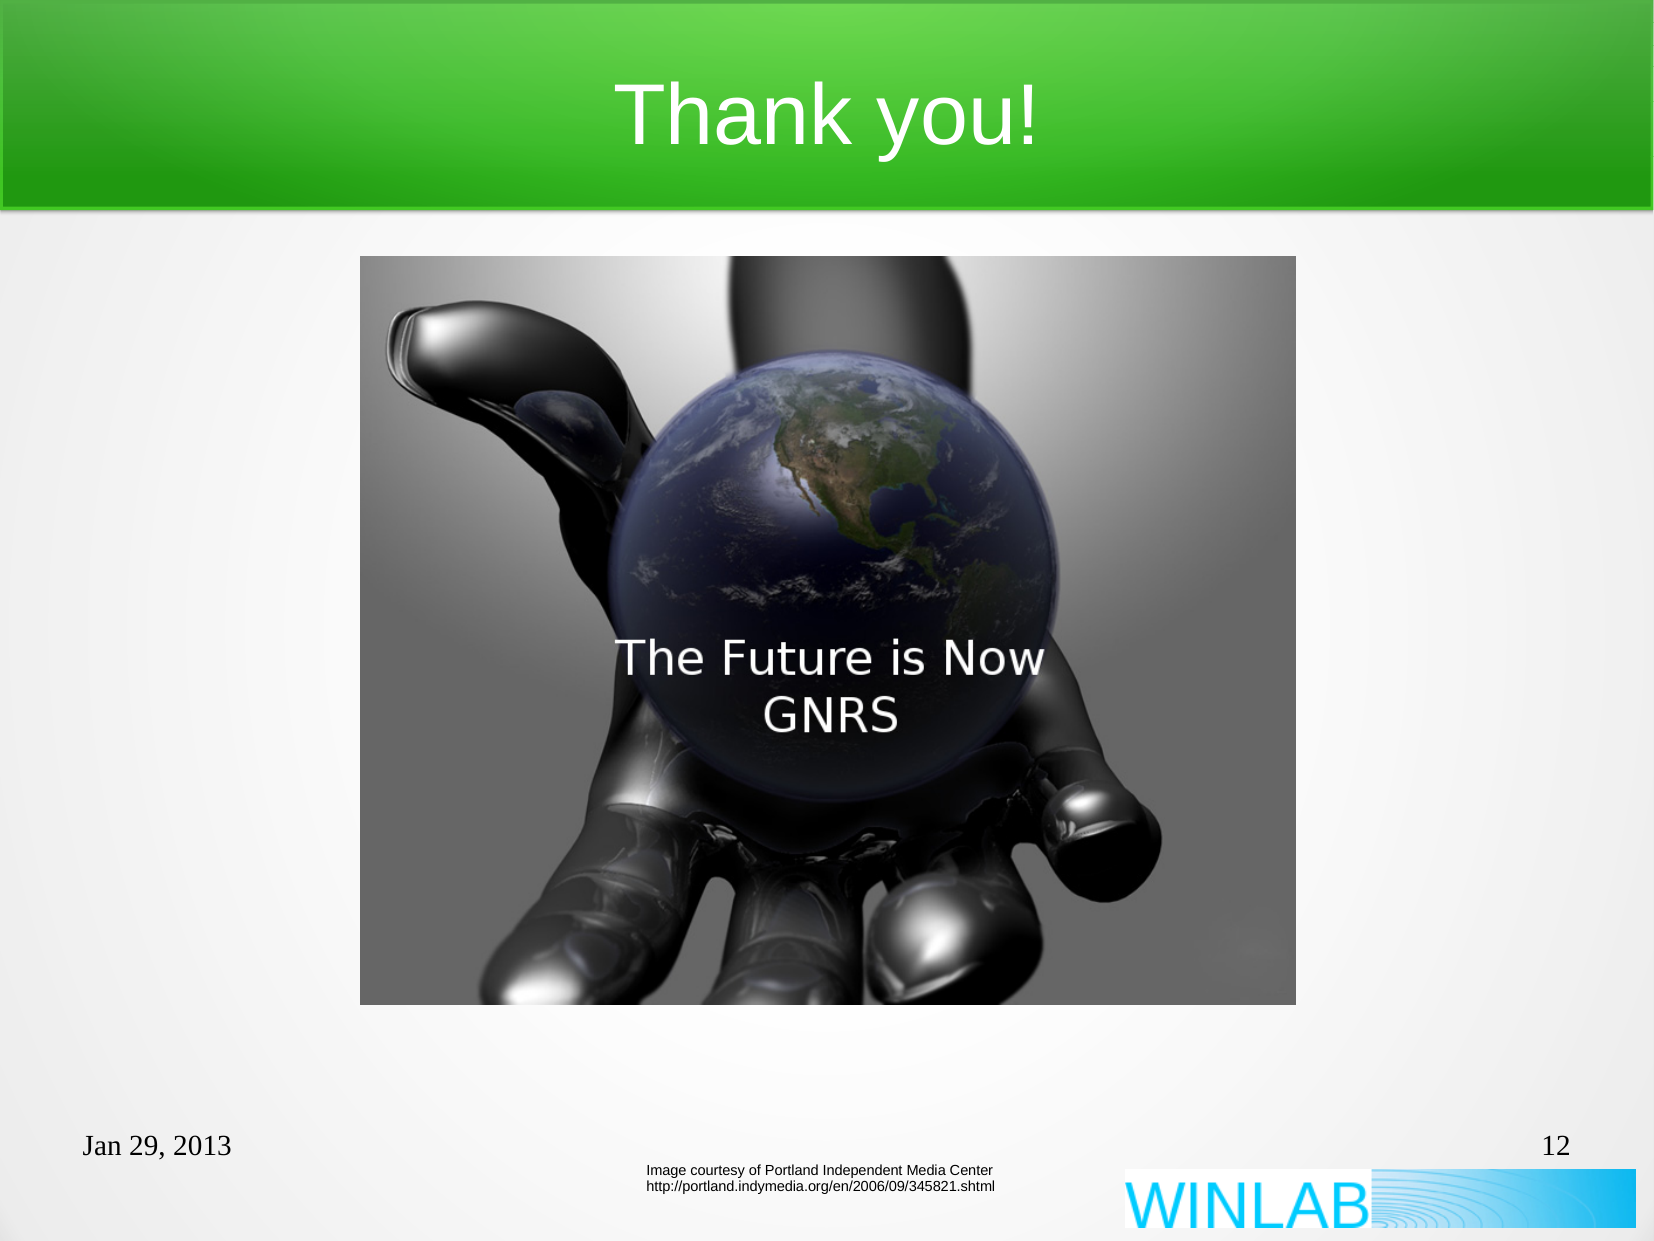

# Thank you!
Jan 29, 2013
12
Image courtesy of Portland Independent Media Center
http://portland.indymedia.org/en/2006/09/345821.shtml